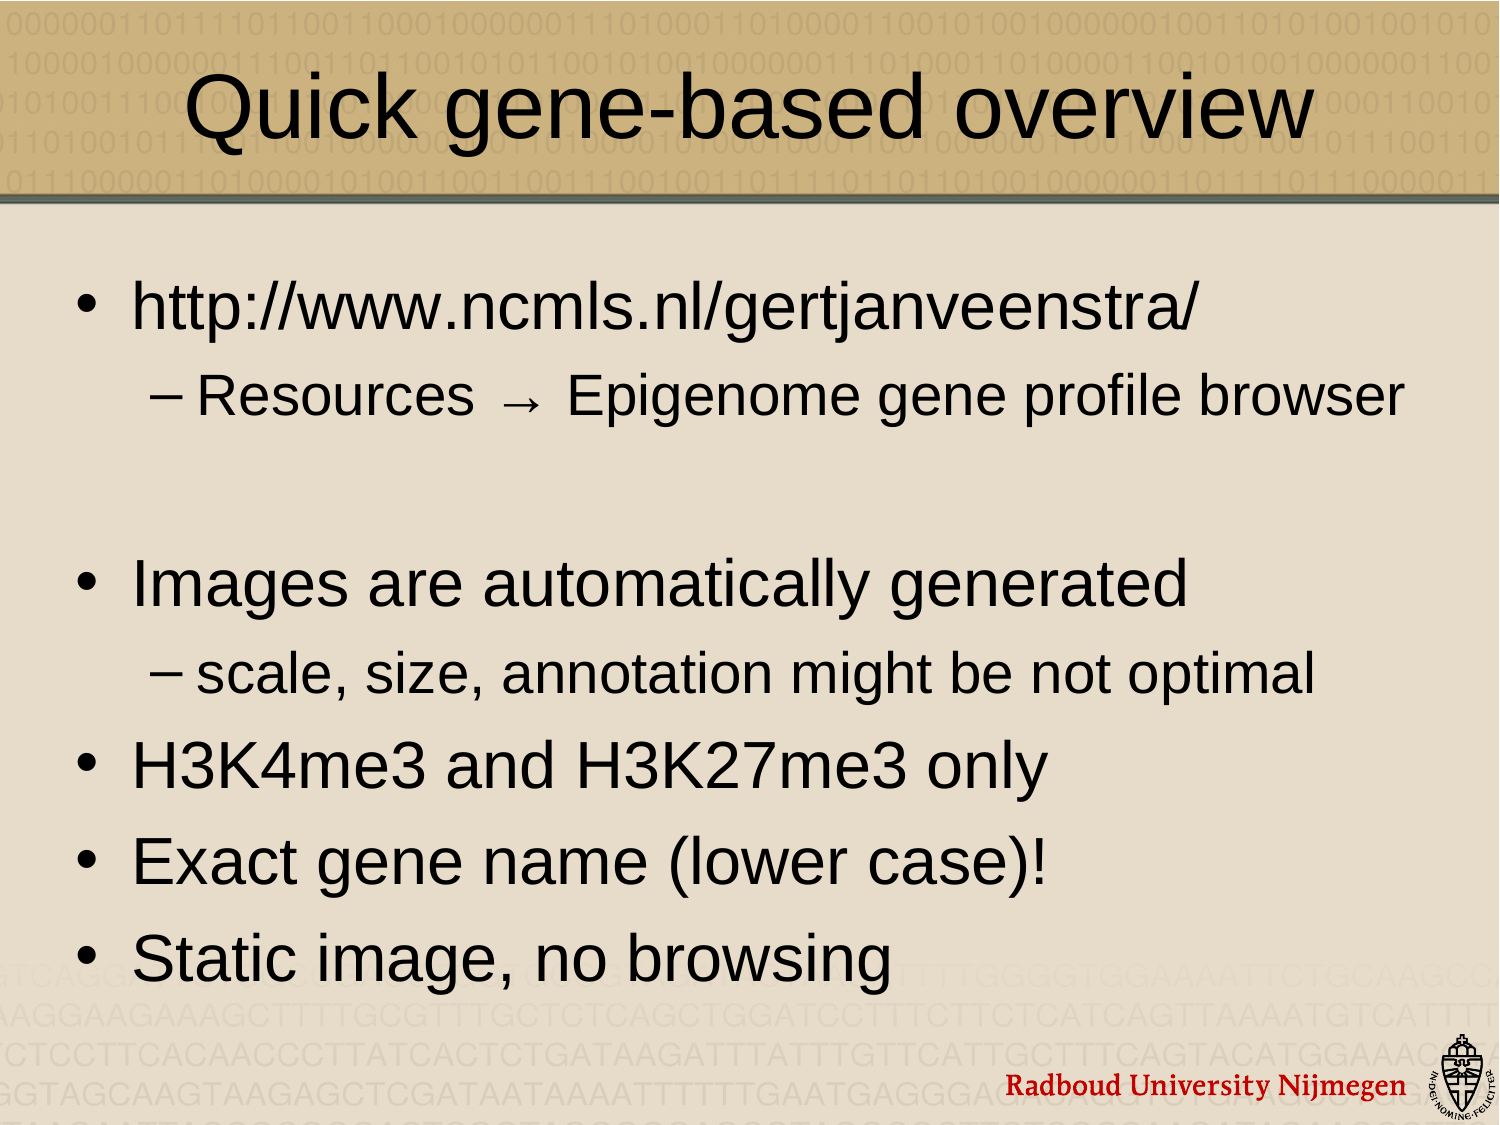

# Quick gene-based overview
http://www.ncmls.nl/gertjanveenstra/
Resources → Epigenome gene profile browser
Images are automatically generated
scale, size, annotation might be not optimal
H3K4me3 and H3K27me3 only
Exact gene name (lower case)!
Static image, no browsing